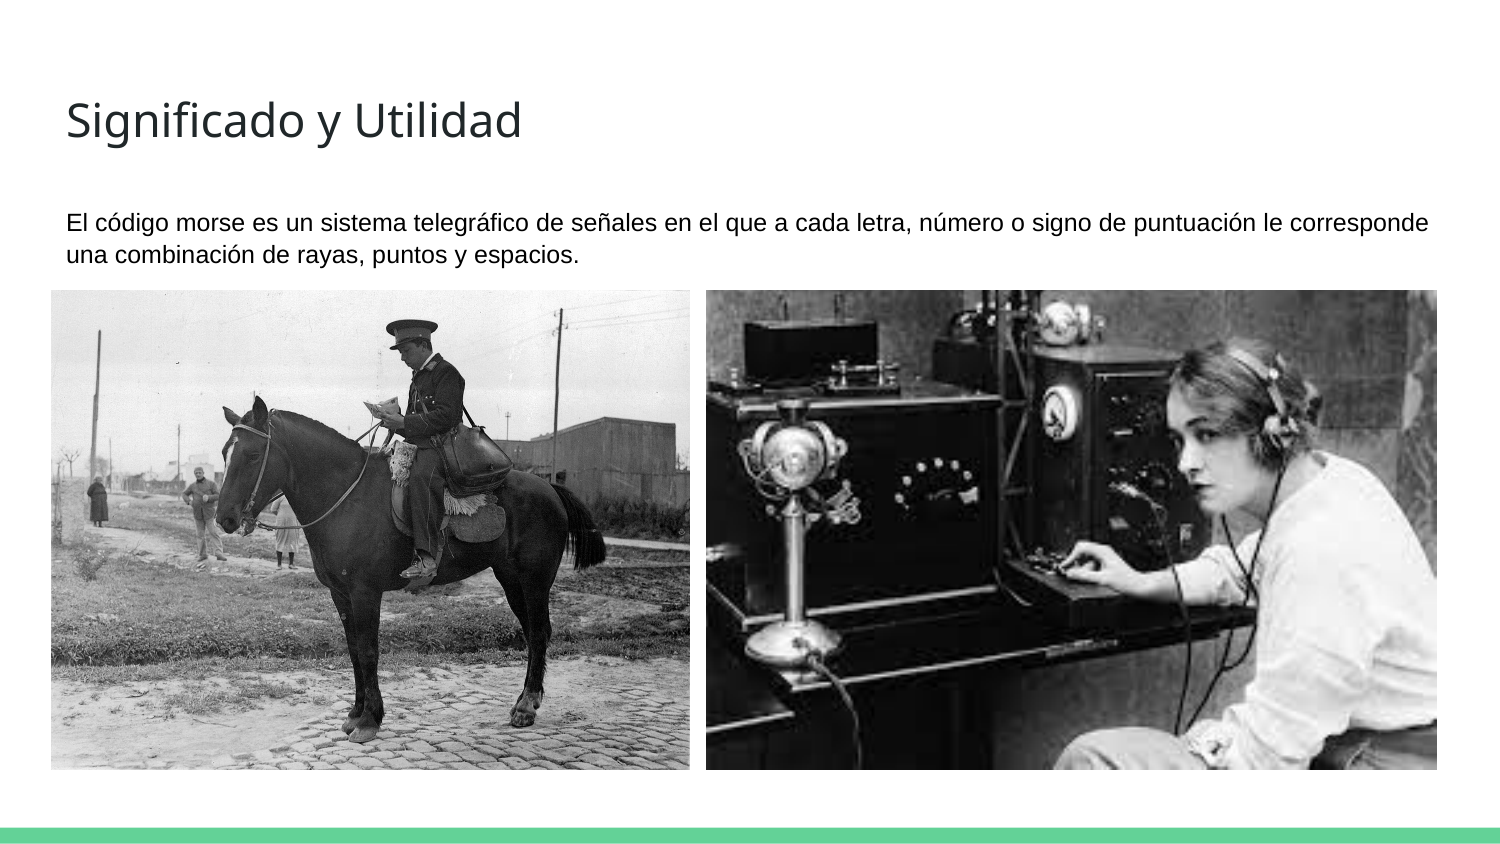

# Significado y Utilidad
El código morse es un sistema telegráfico de señales en el que a cada letra, número o signo de puntuación le corresponde una combinación de rayas, puntos y espacios.